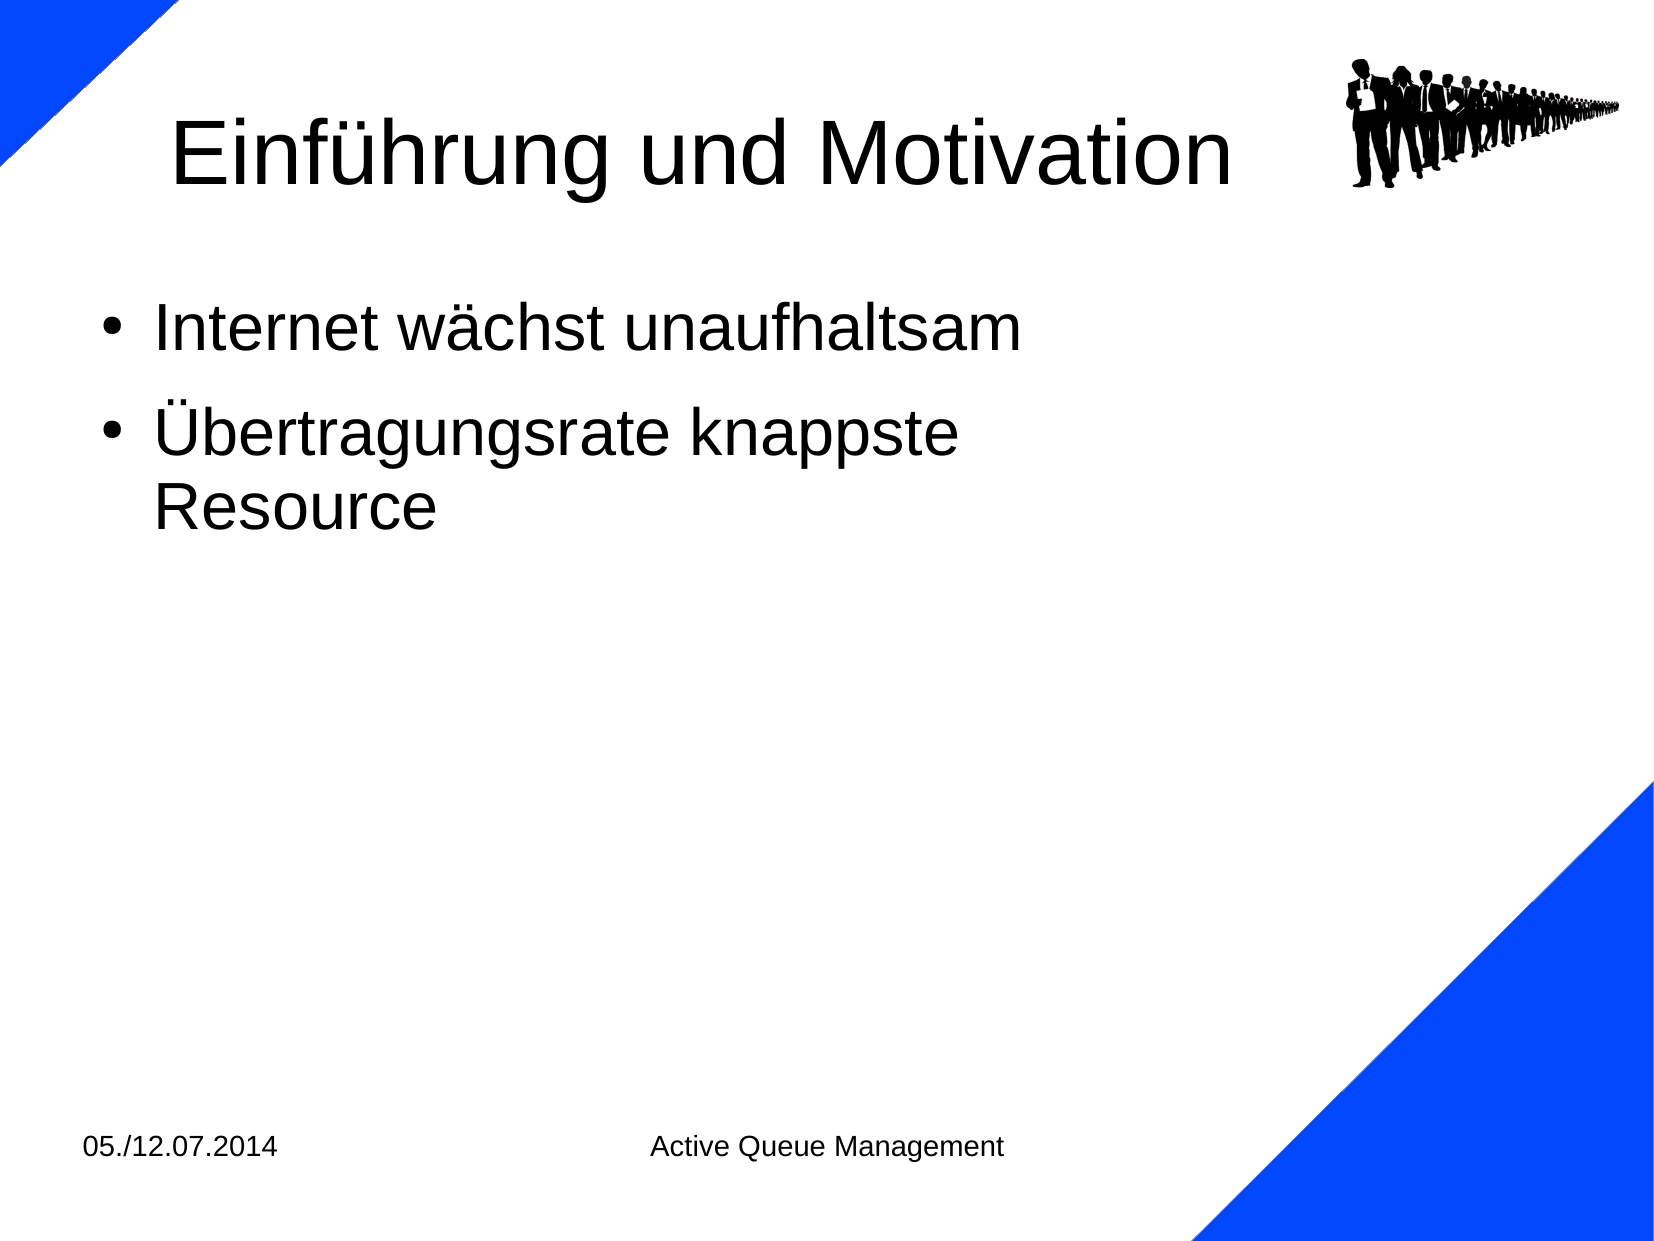

# Einführung und Motivation
Internet wächst unaufhaltsam
Übertragungsrate knappste
Resource
05.07.2014/12.07.2014
Active Queue Management